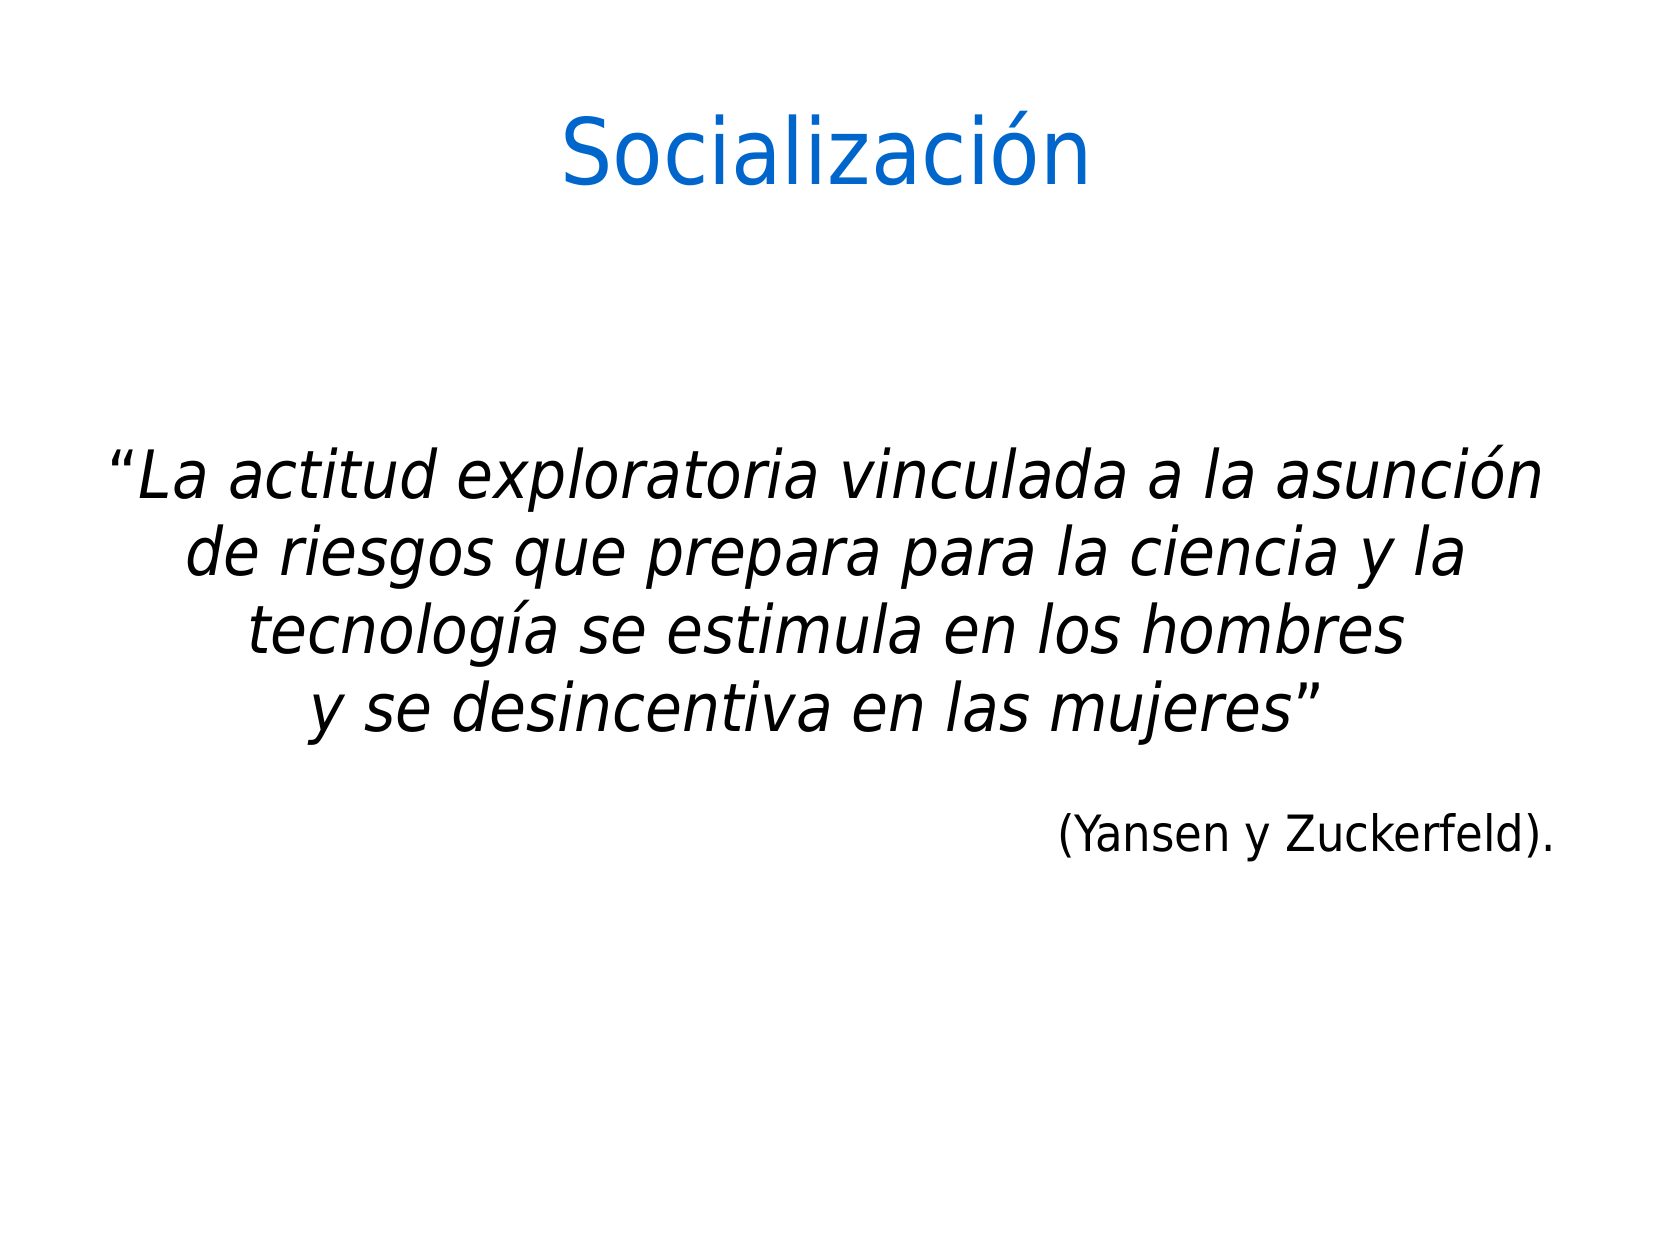

# Socialización
“La actitud exploratoria vinculada a la asunción de riesgos que prepara para la ciencia y la tecnología se estimula en los hombres
y se desincentiva en las mujeres”
(Yansen y Zuckerfeld).